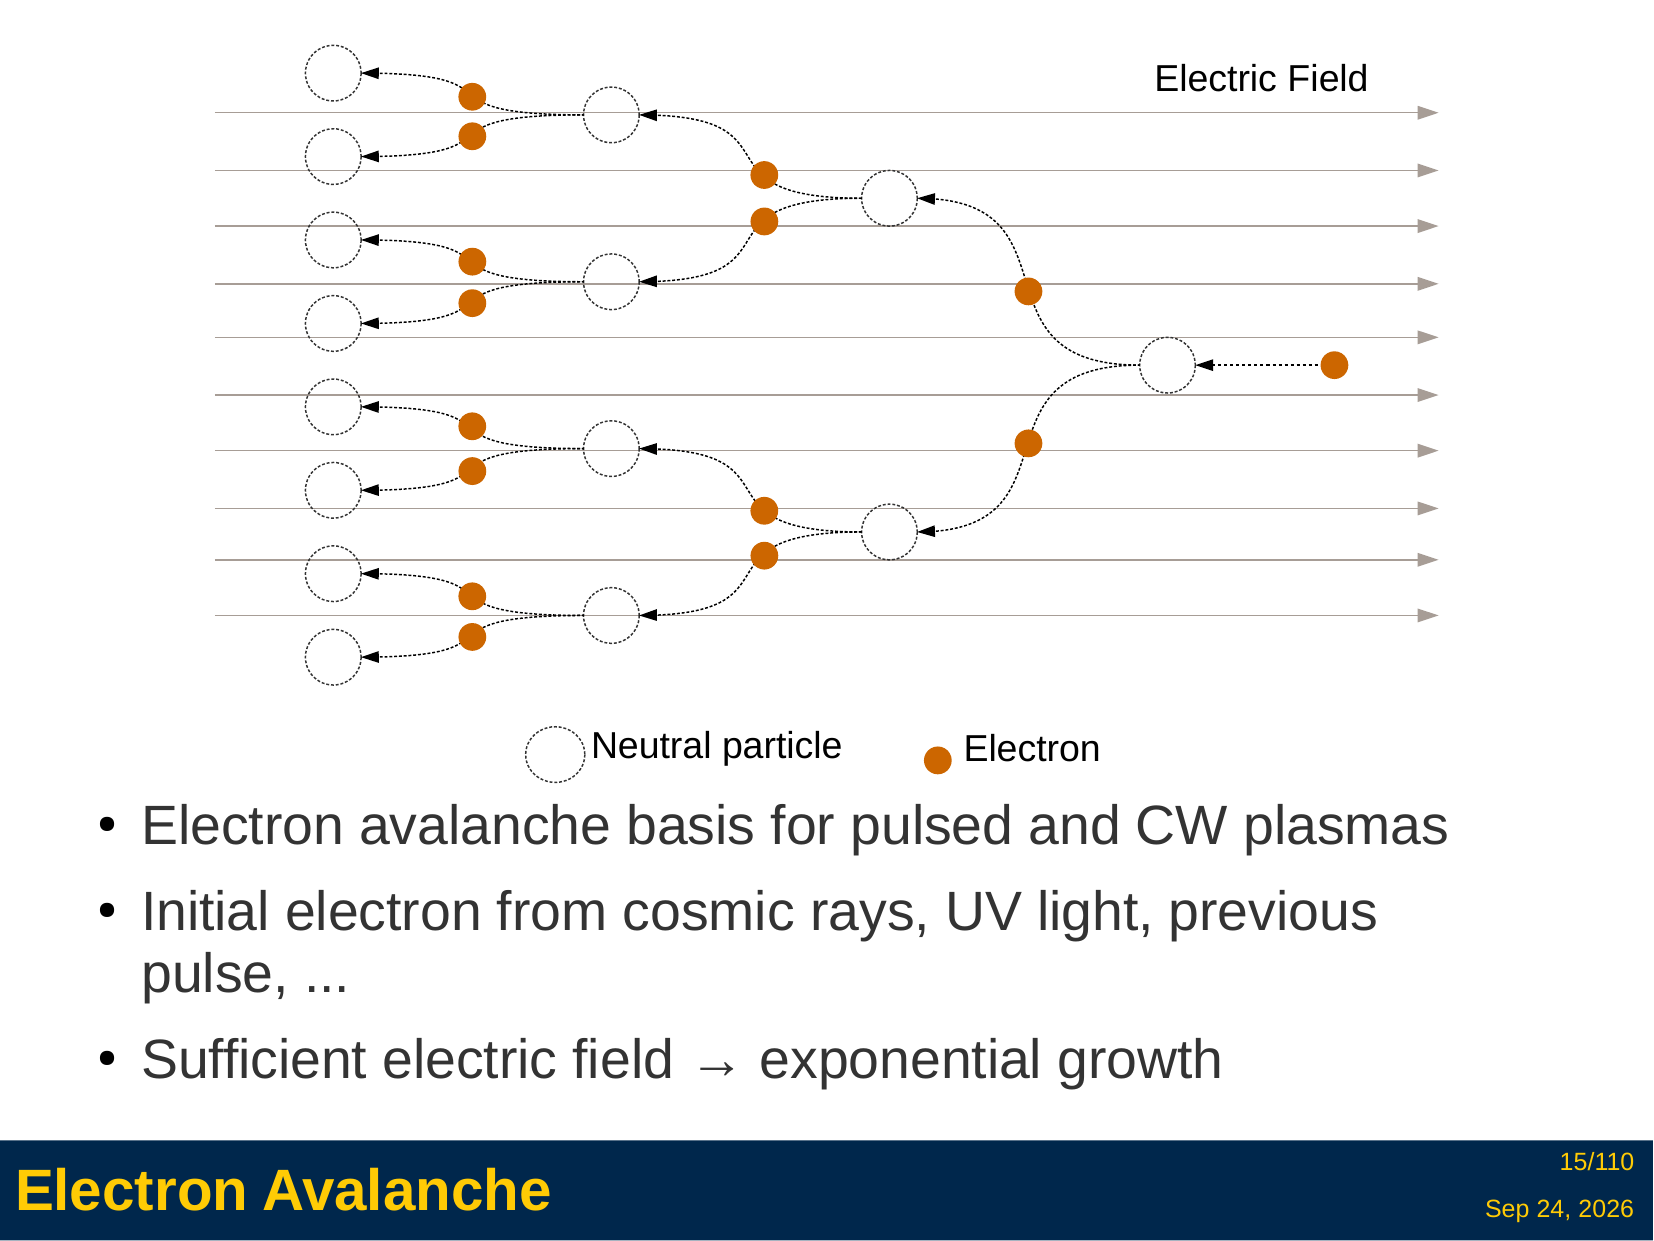

Electric Field
Neutral particle
Electron
Electron avalanche basis for pulsed and CW plasmas
Initial electron from cosmic rays, UV light, previous pulse, ...
Sufficient electric field → exponential growth
# Electron Avalanche
15